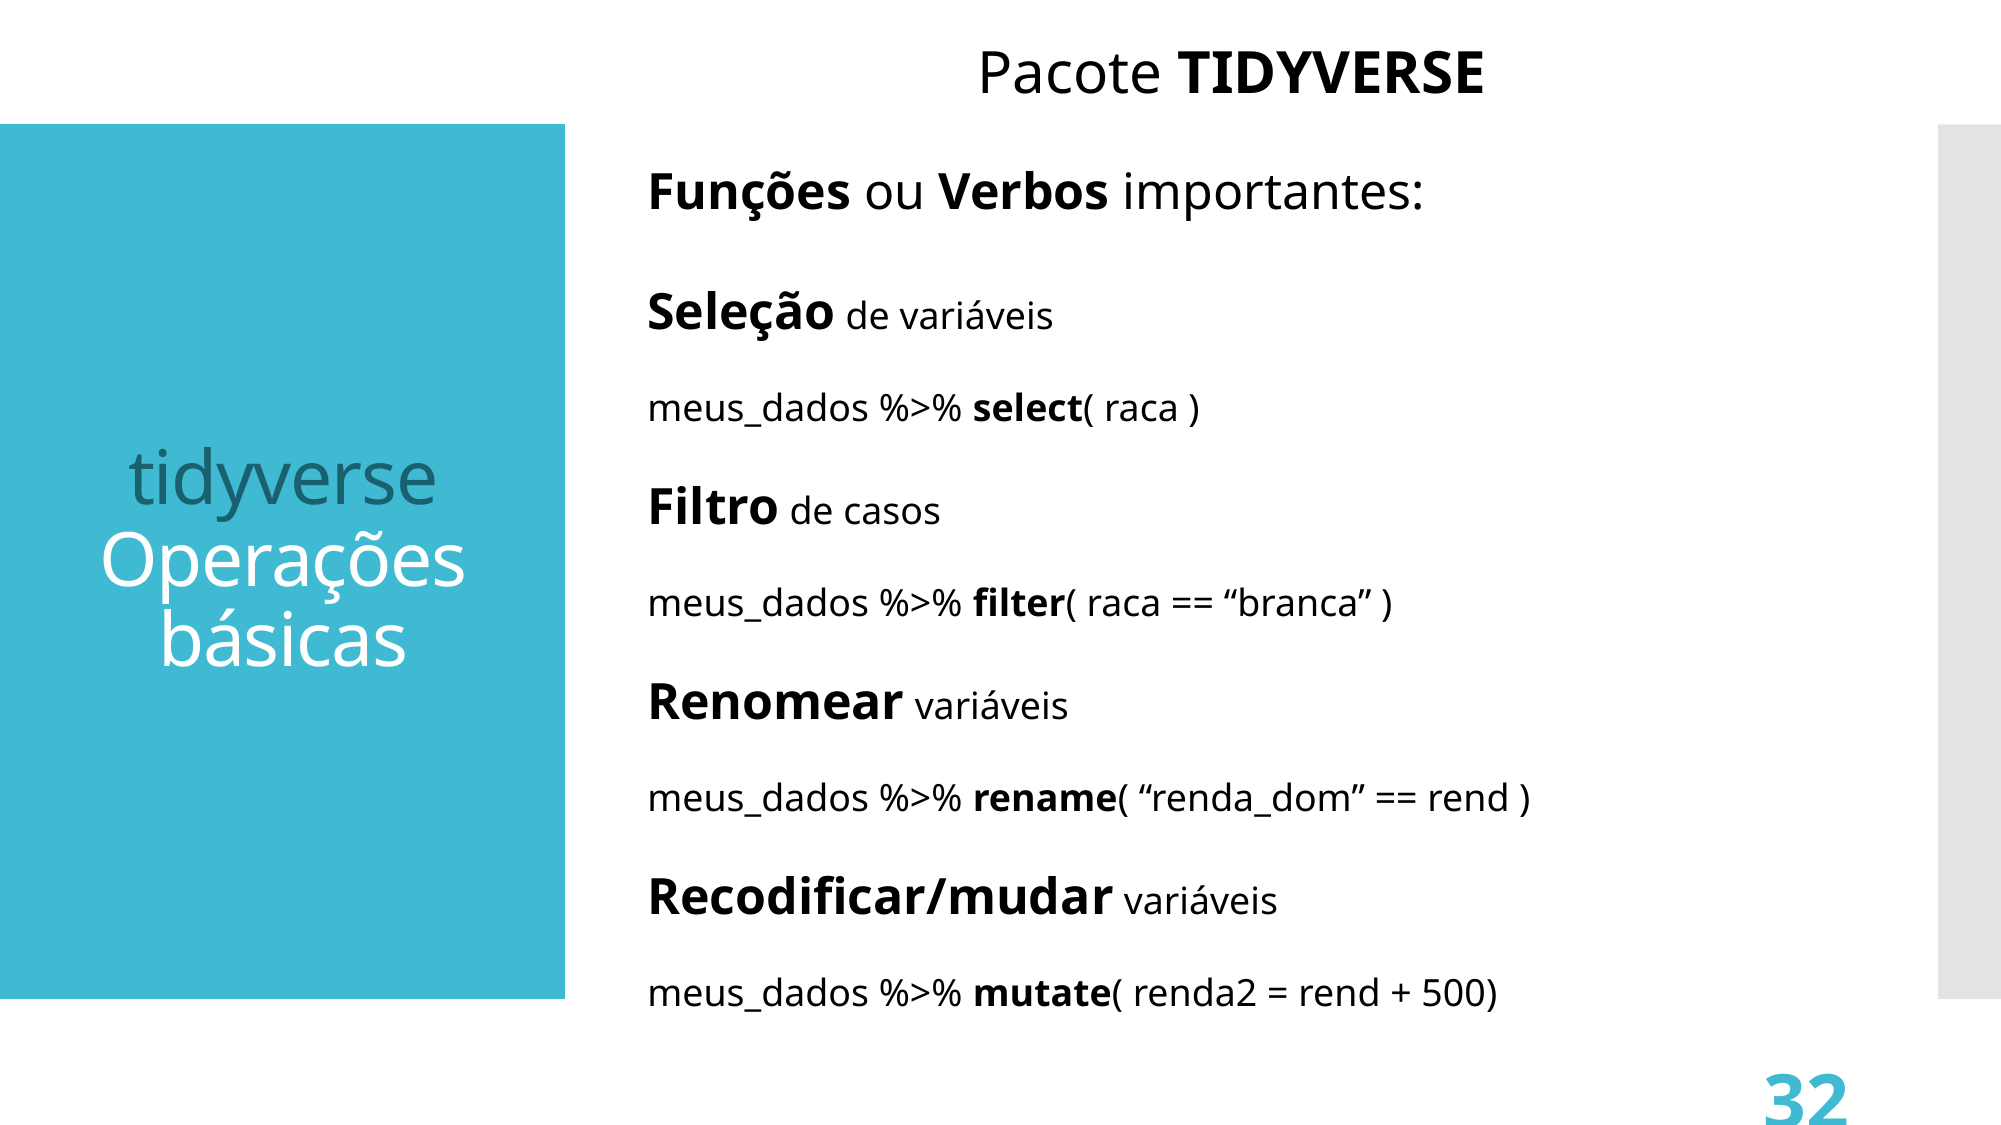

Pacote TIDYVERSE
Funções ou Verbos importantes:
Seleção de variáveis
meus_dados %>% select( raca )
Filtro de casos
meus_dados %>% filter( raca == “branca” )
Renomear variáveis
meus_dados %>% rename( “renda_dom” == rend )
Recodificar/mudar variáveis
meus_dados %>% mutate( renda2 = rend + 500)
# tidyverse Operações básicas